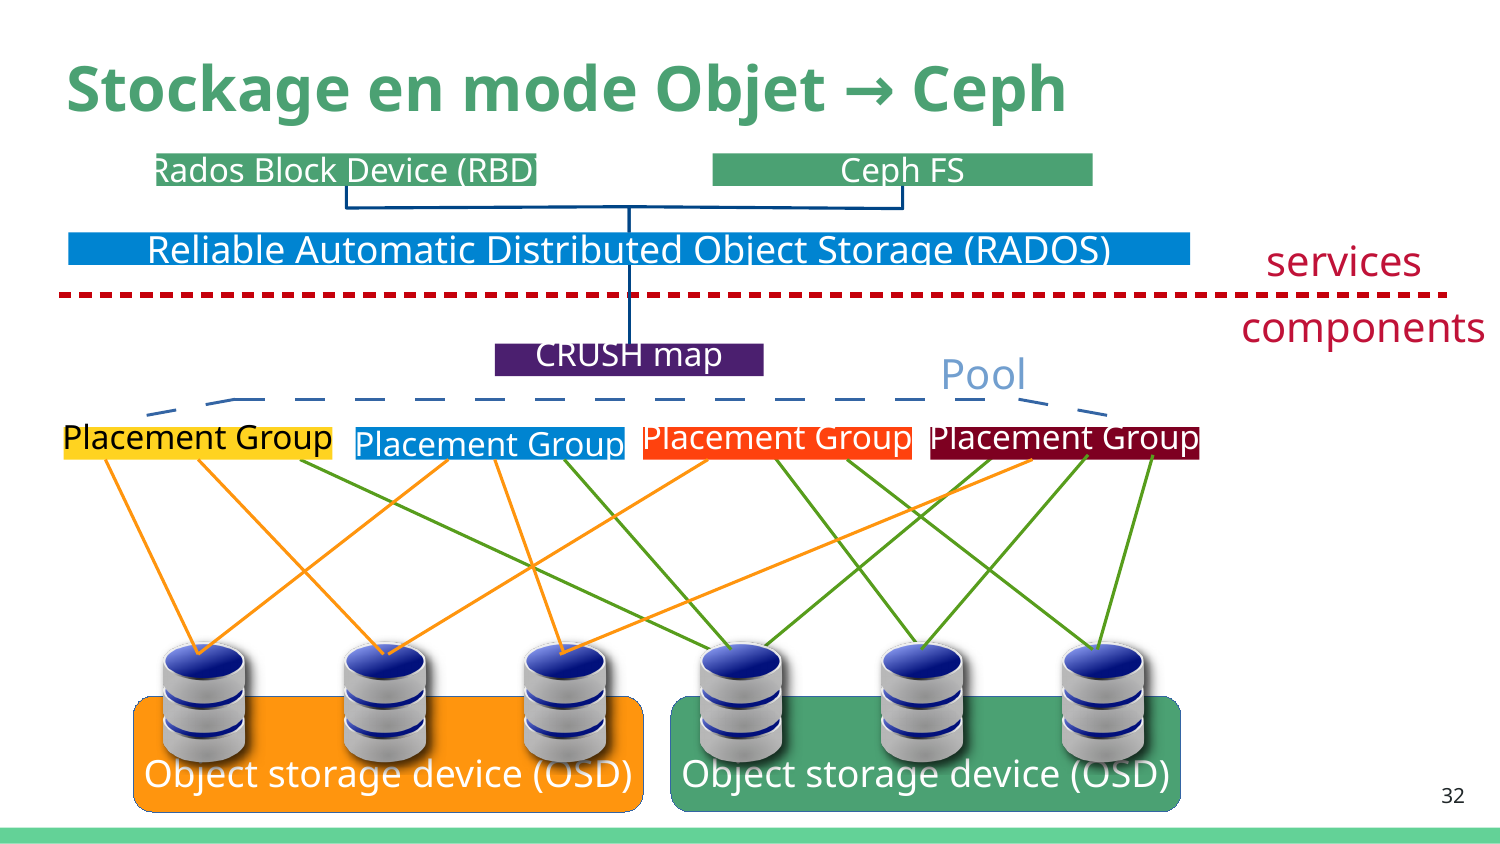

# Stockage en mode Objet → Ceph
Rados Block Device (RBD)
Ceph FS
services
Reliable Automatic Distributed Object Storage (RADOS)
components
Pool
CRUSH map
Placement Group
Placement Group
Placement Group
Placement Group
Object storage device (OSD)
Object storage device (OSD)